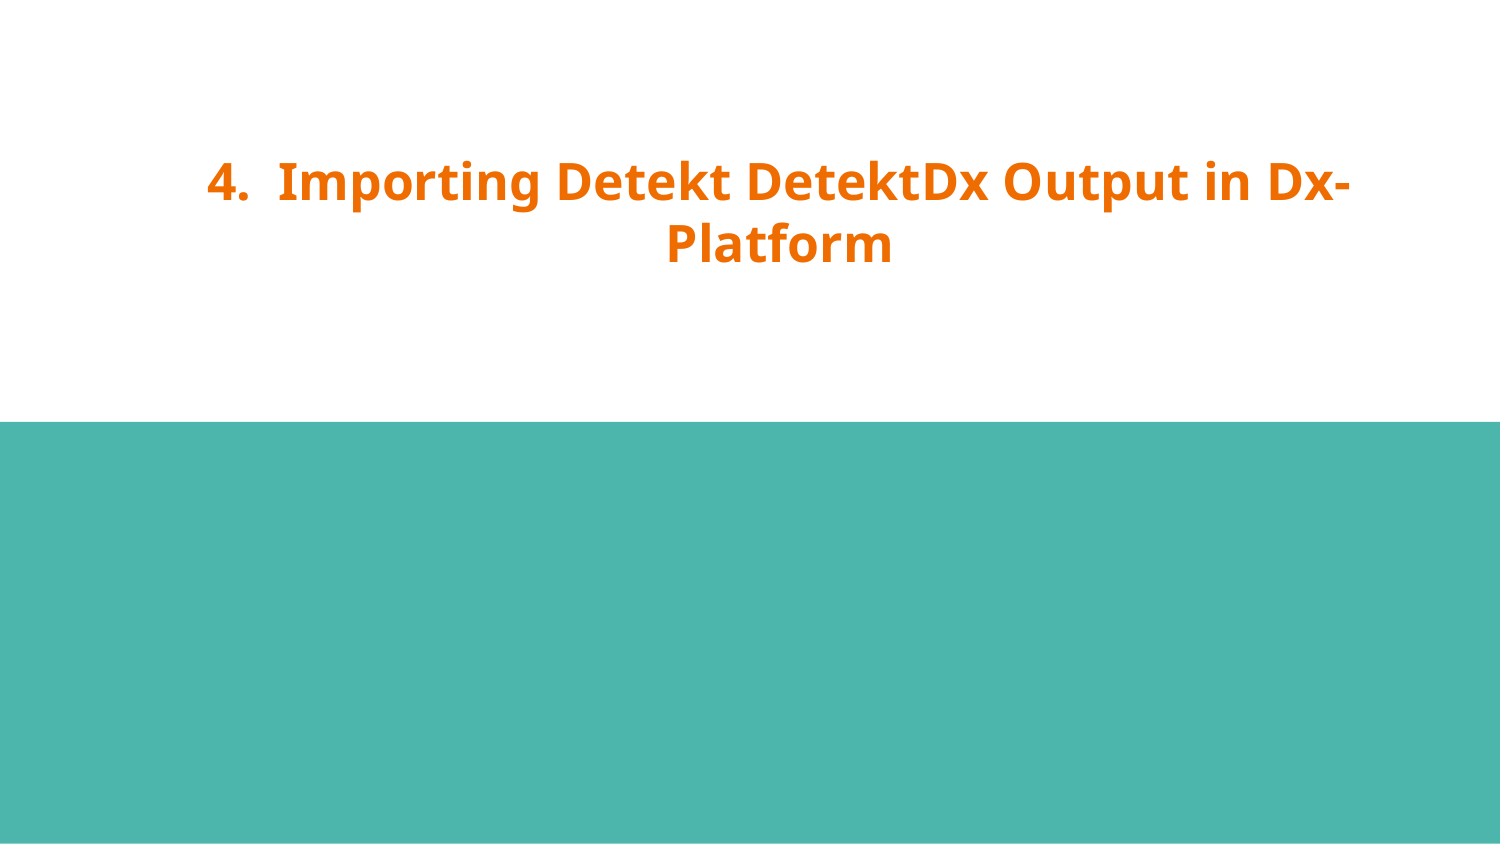

# 4. Importing Detekt DetektDx Output in Dx-Platform